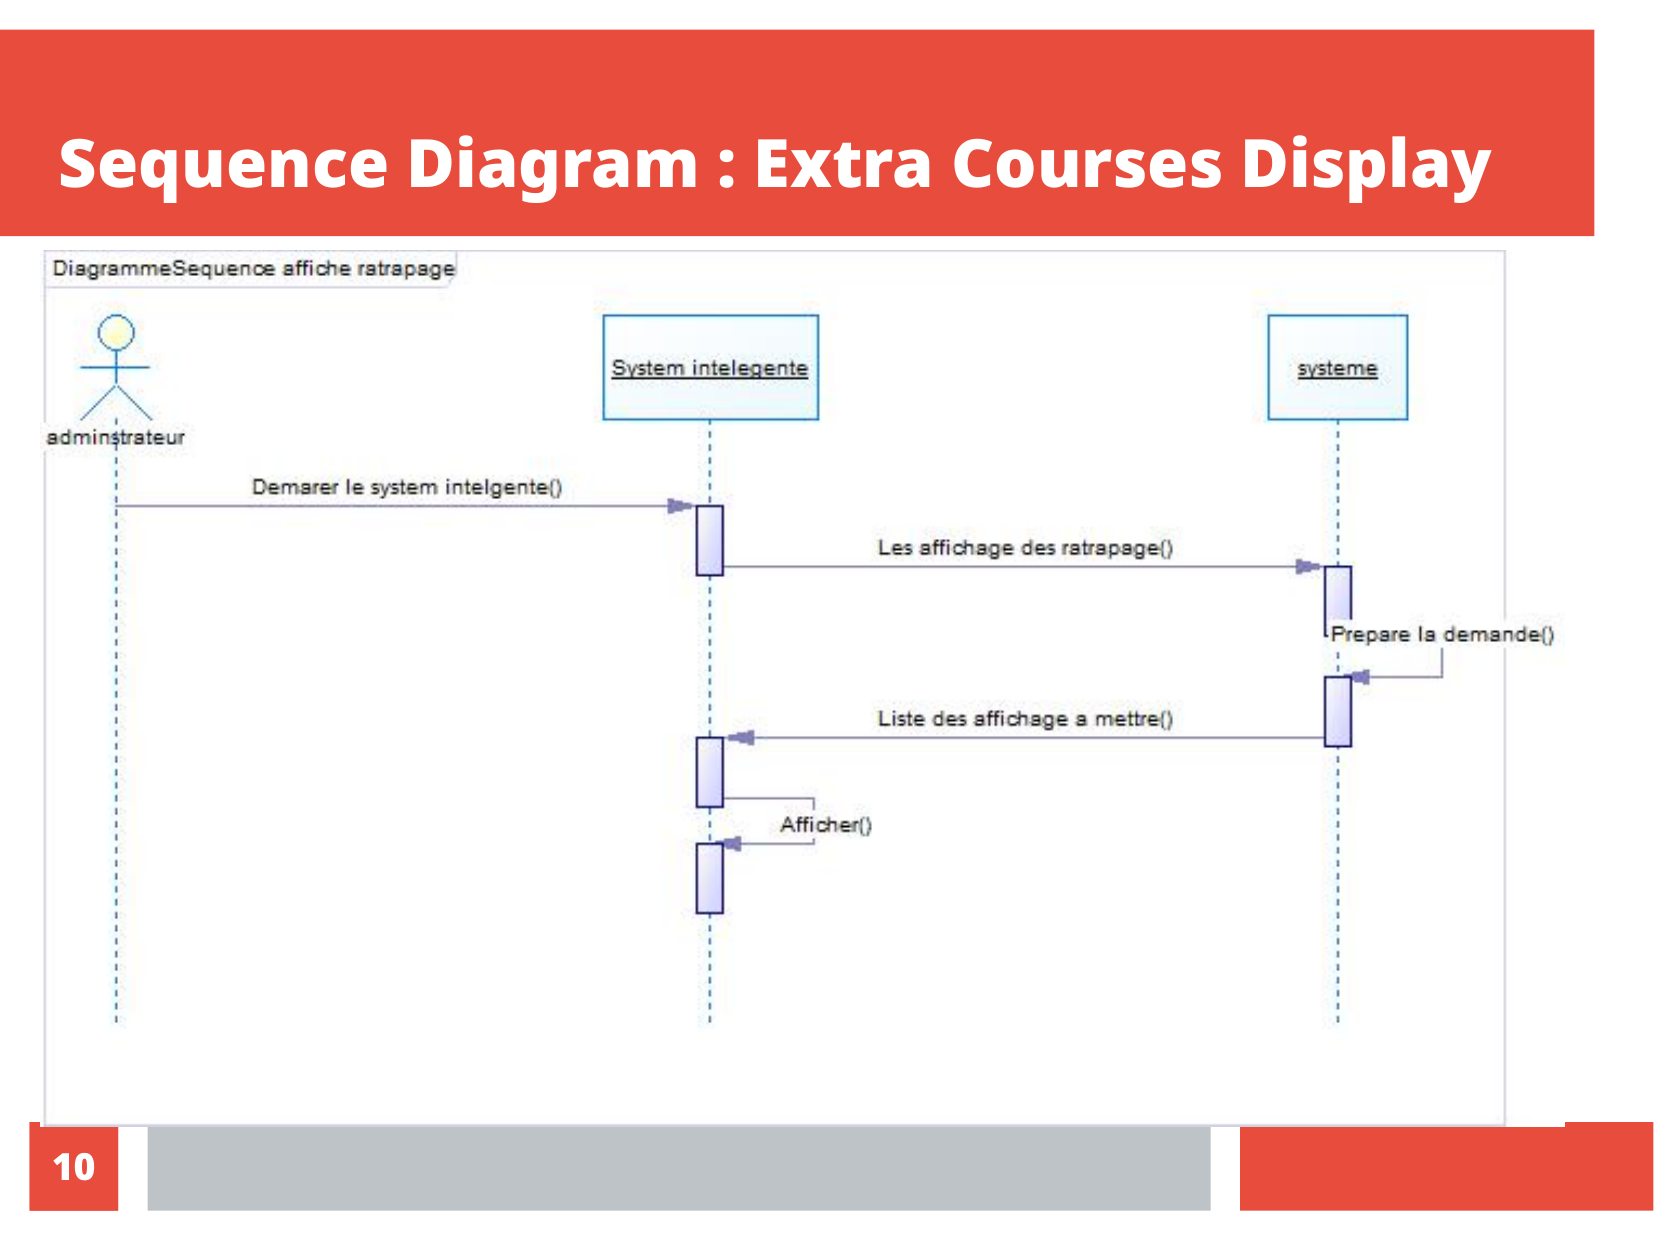

# Sequence Diagram : Extra Courses Display
10